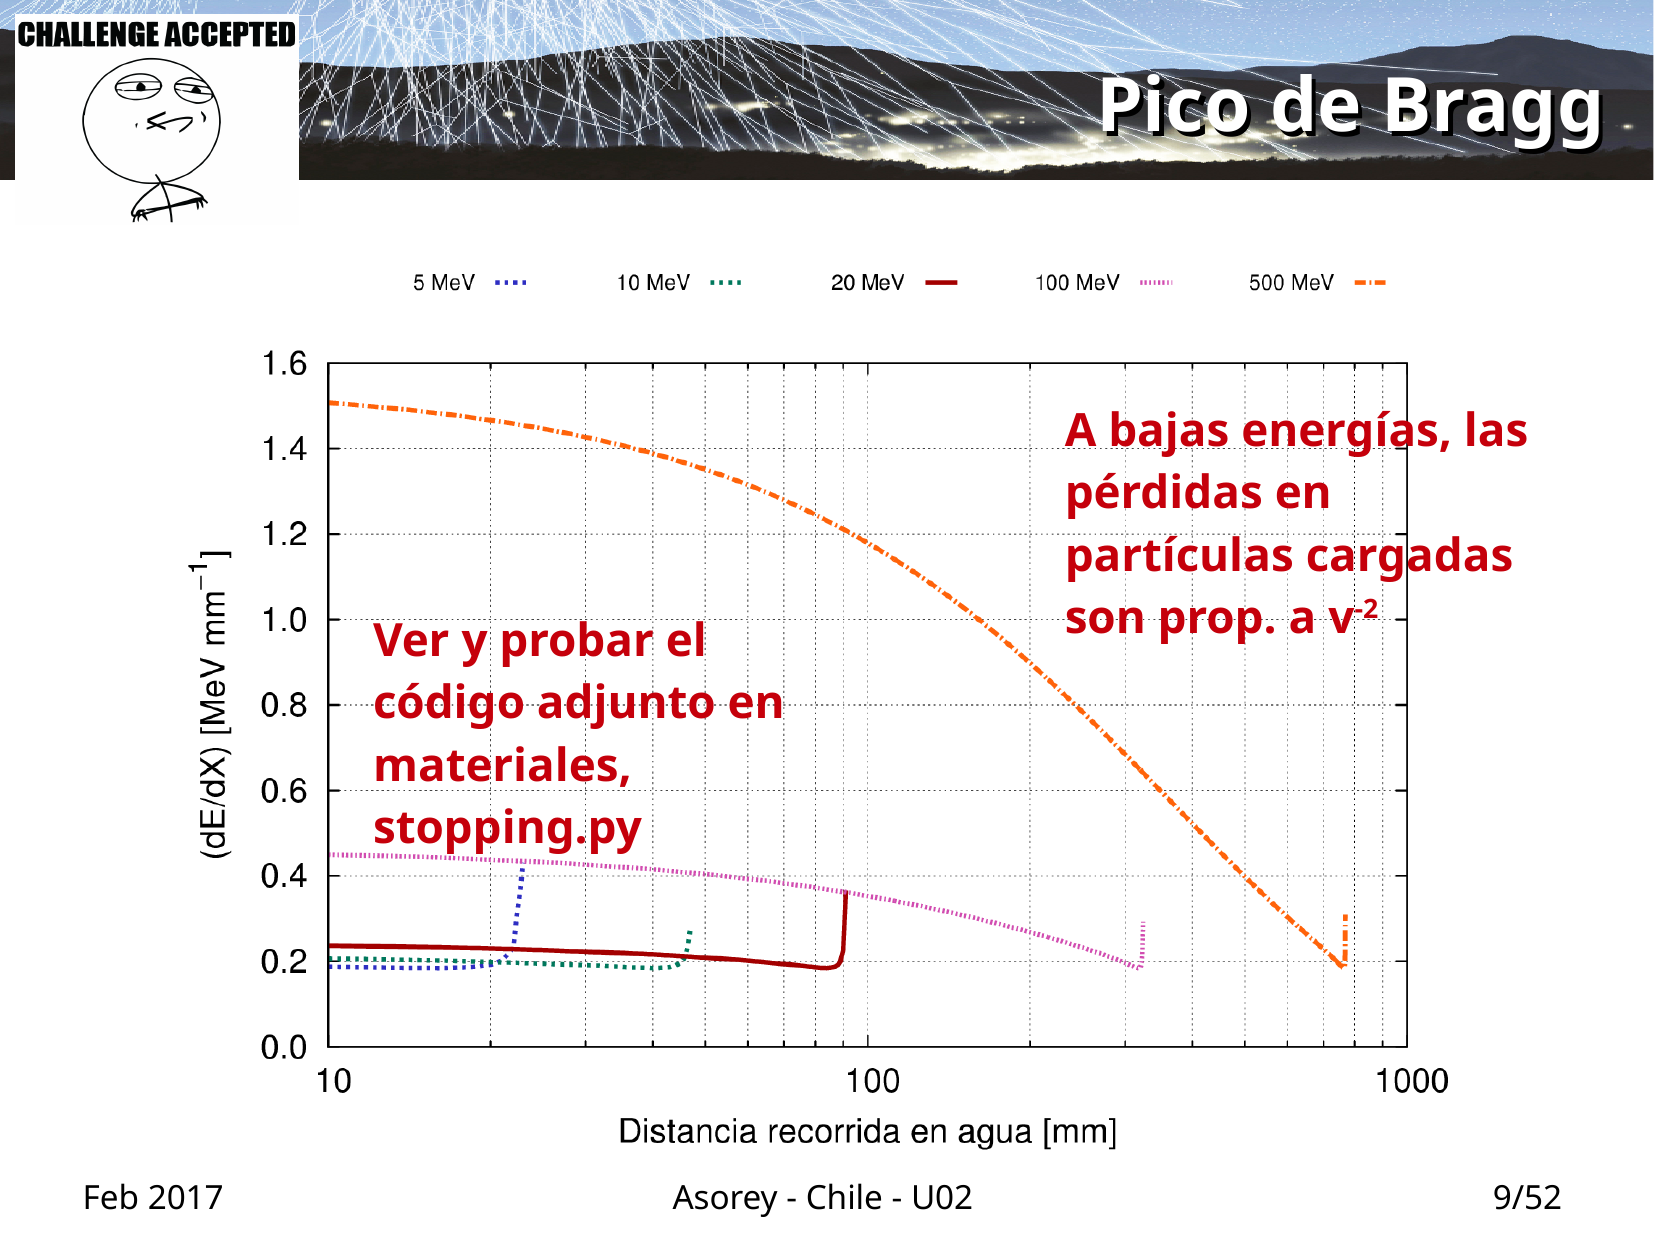

<
# Pico de Bragg
A bajas energías, las pérdidas en partículas cargadas son prop. a v-2
Ver y probar el código adjunto en materiales, stopping.py
Feb 2017
Asorey - Chile - U02
9